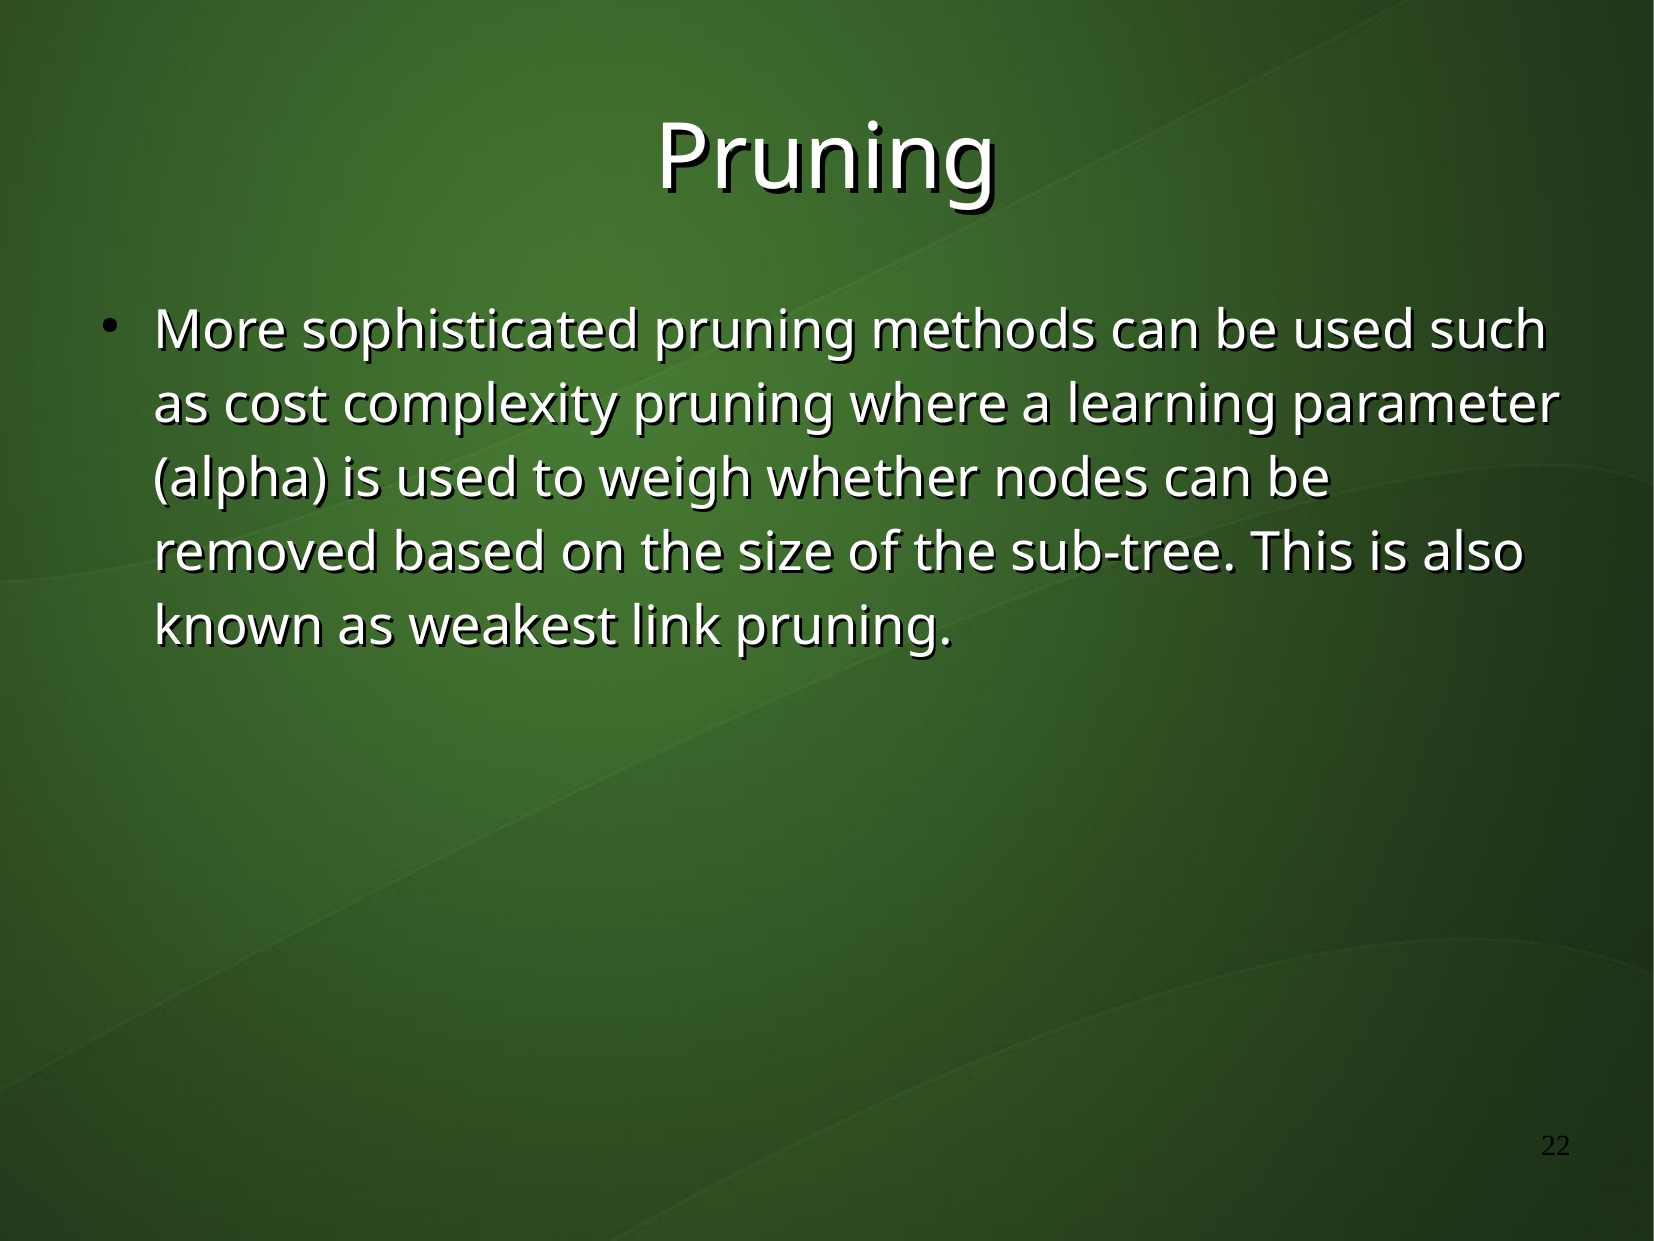

# Pruning
More sophisticated pruning methods can be used such as cost complexity pruning where a learning parameter (alpha) is used to weigh whether nodes can be removed based on the size of the sub-tree. This is also known as weakest link pruning.
22